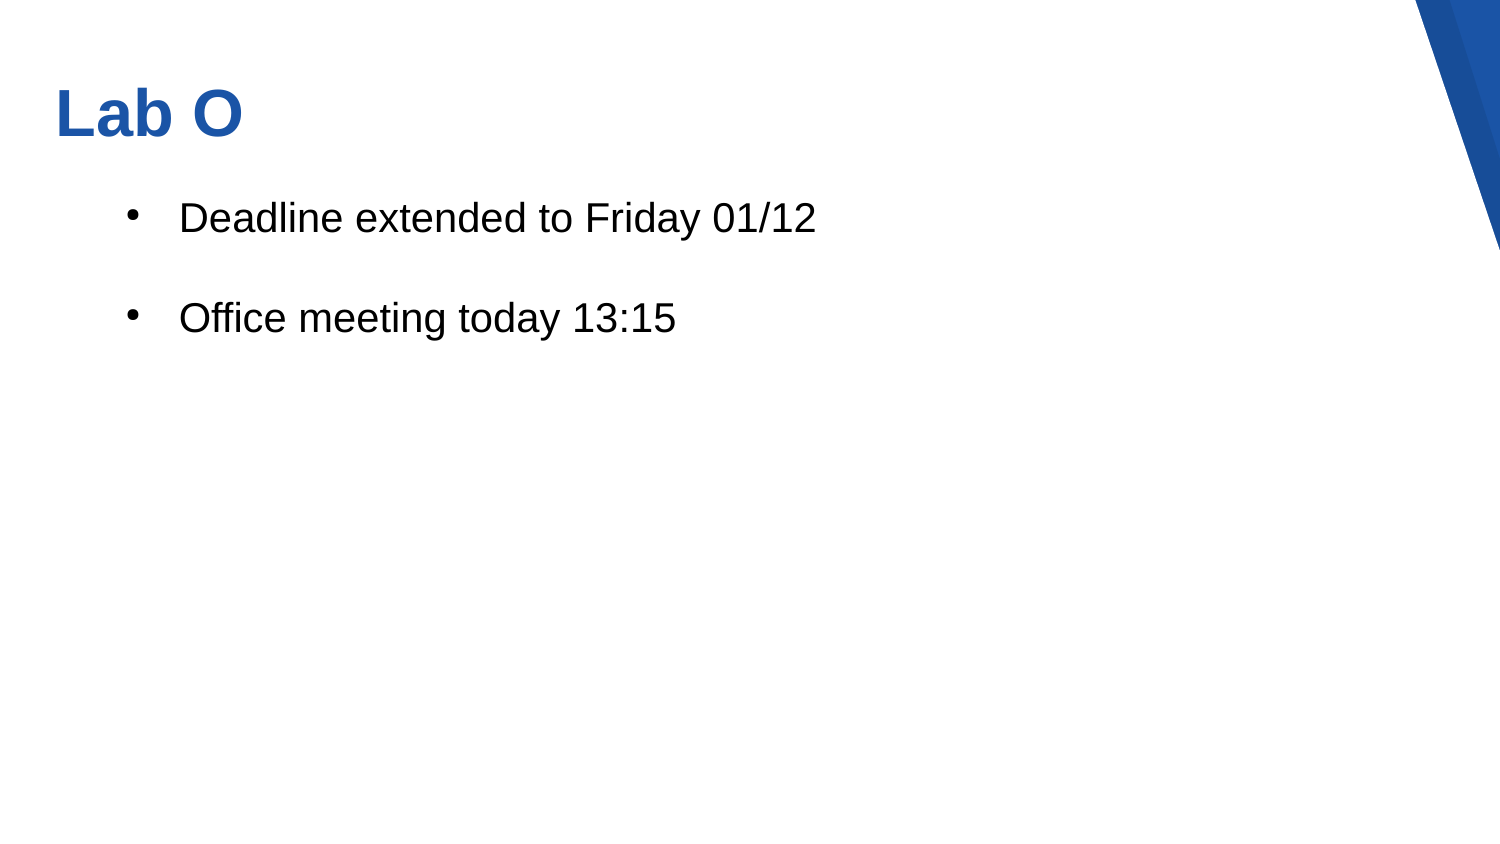

Lab O
# Deadline extended to Friday 01/12
Office meeting today 13:15